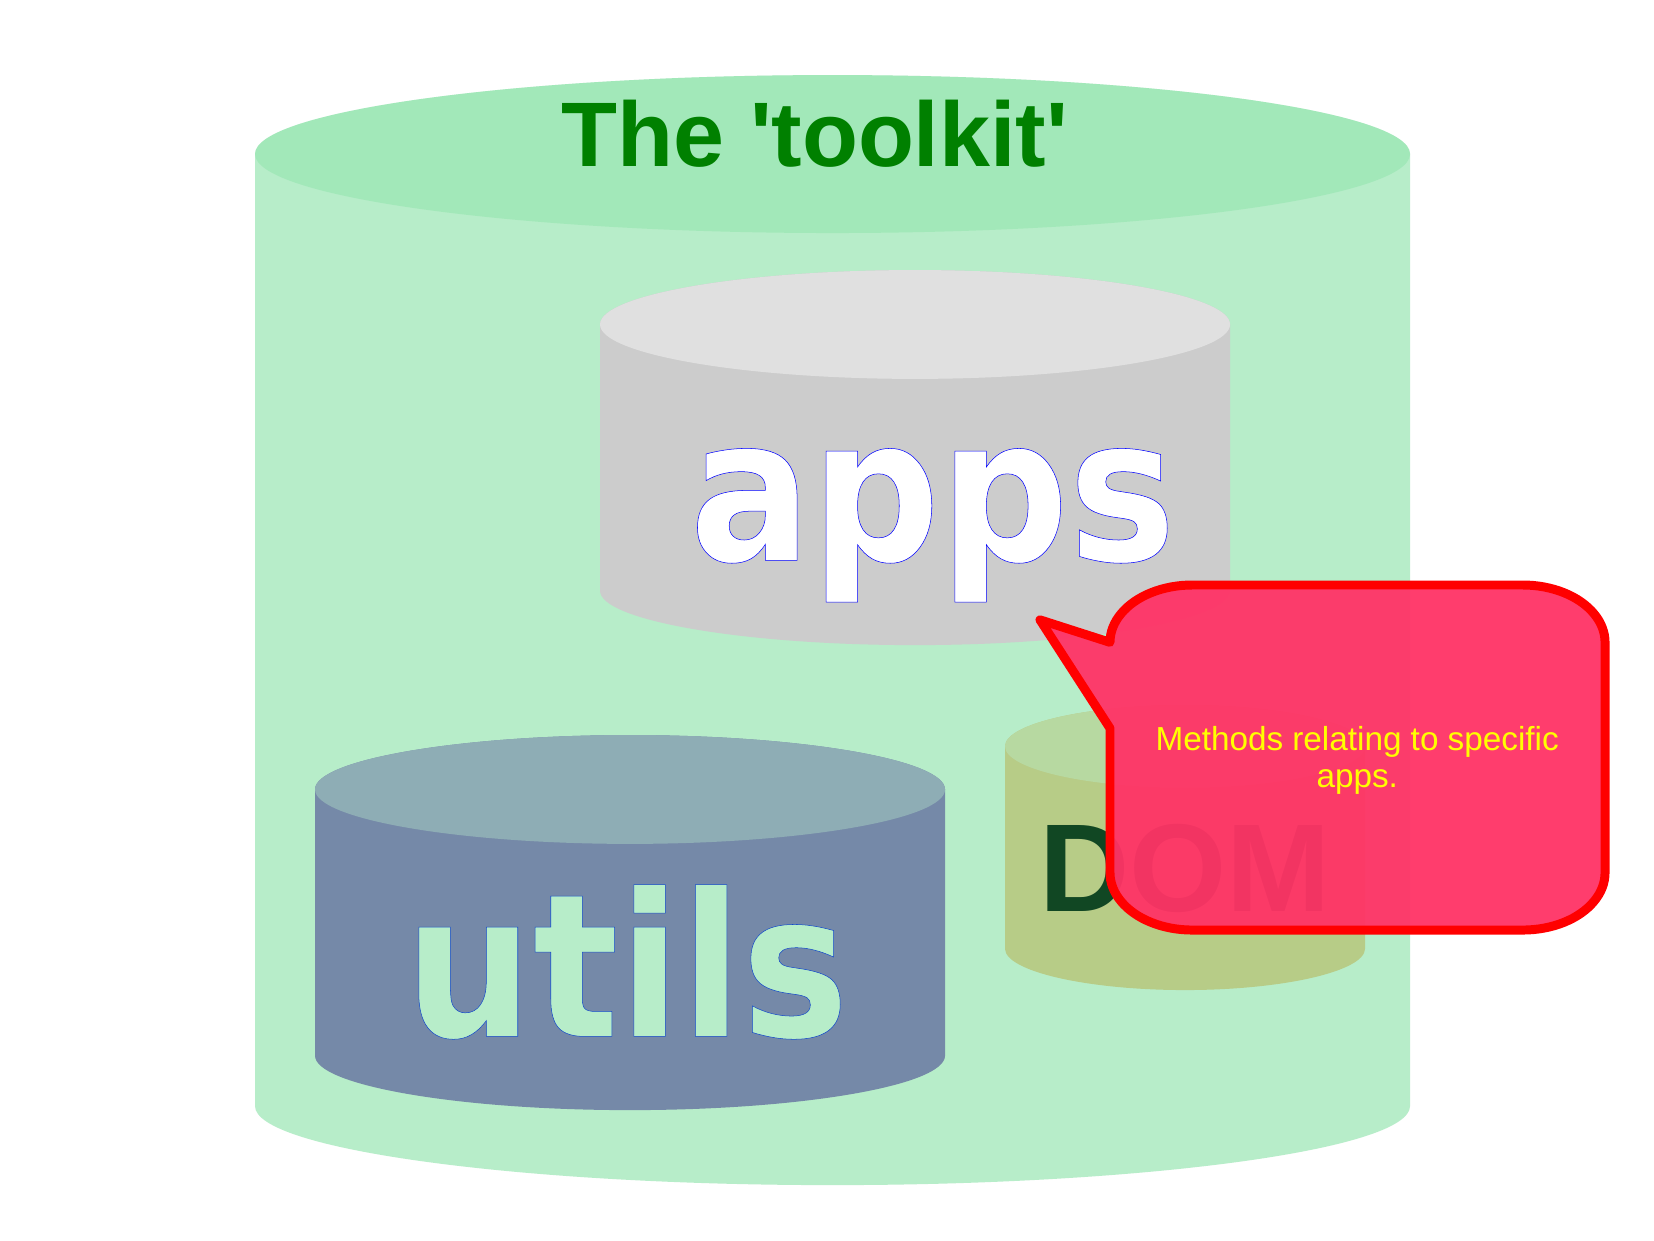

# The 'toolkit'
apps
Methods relating to specific
apps.
DOM
utils